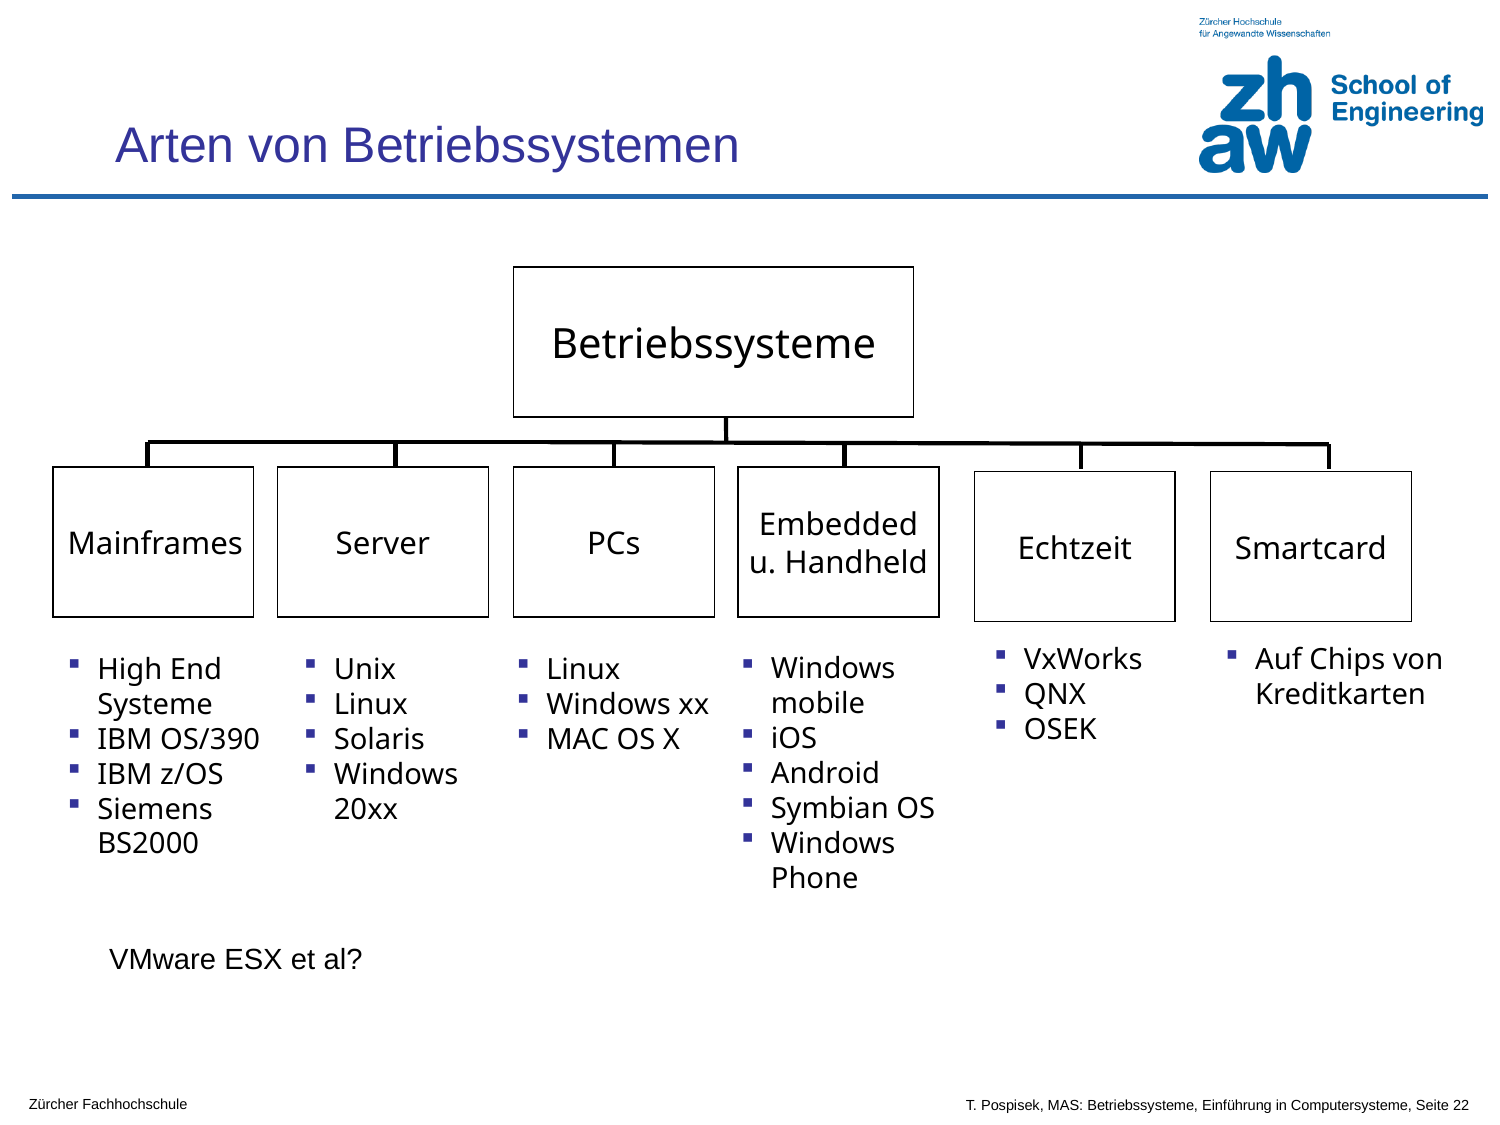

# Arten von Betriebssystemen
Betriebssysteme
Mainframes
Server
PCs
Embedded
u. Handheld
Echtzeit
Smartcard
VxWorks
QNX
OSEK
Auf Chips von Kreditkarten
Windows mobile
iOS
Android
Symbian OS
Windows Phone
High End Systeme
IBM OS/390
IBM z/OS
Siemens BS2000
Unix
Linux
Solaris
Windows 20xx
Linux
Windows xx
MAC OS X
VMware ESX et al?